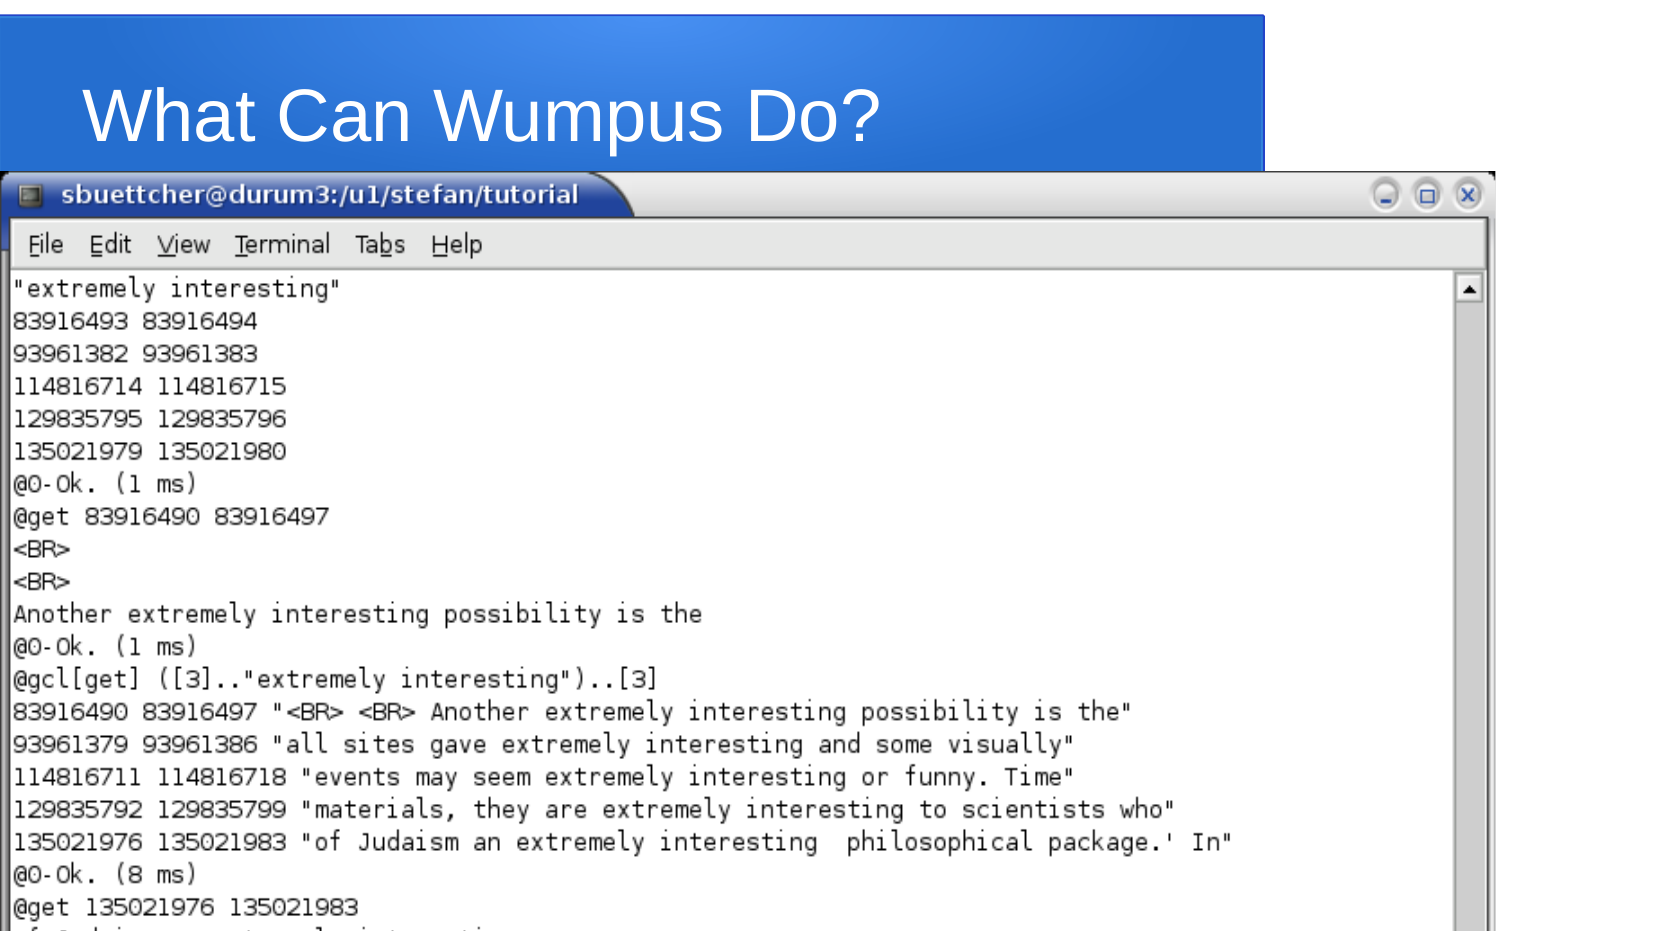

# What Can Wumpus Do?
Obtain Text from Documents